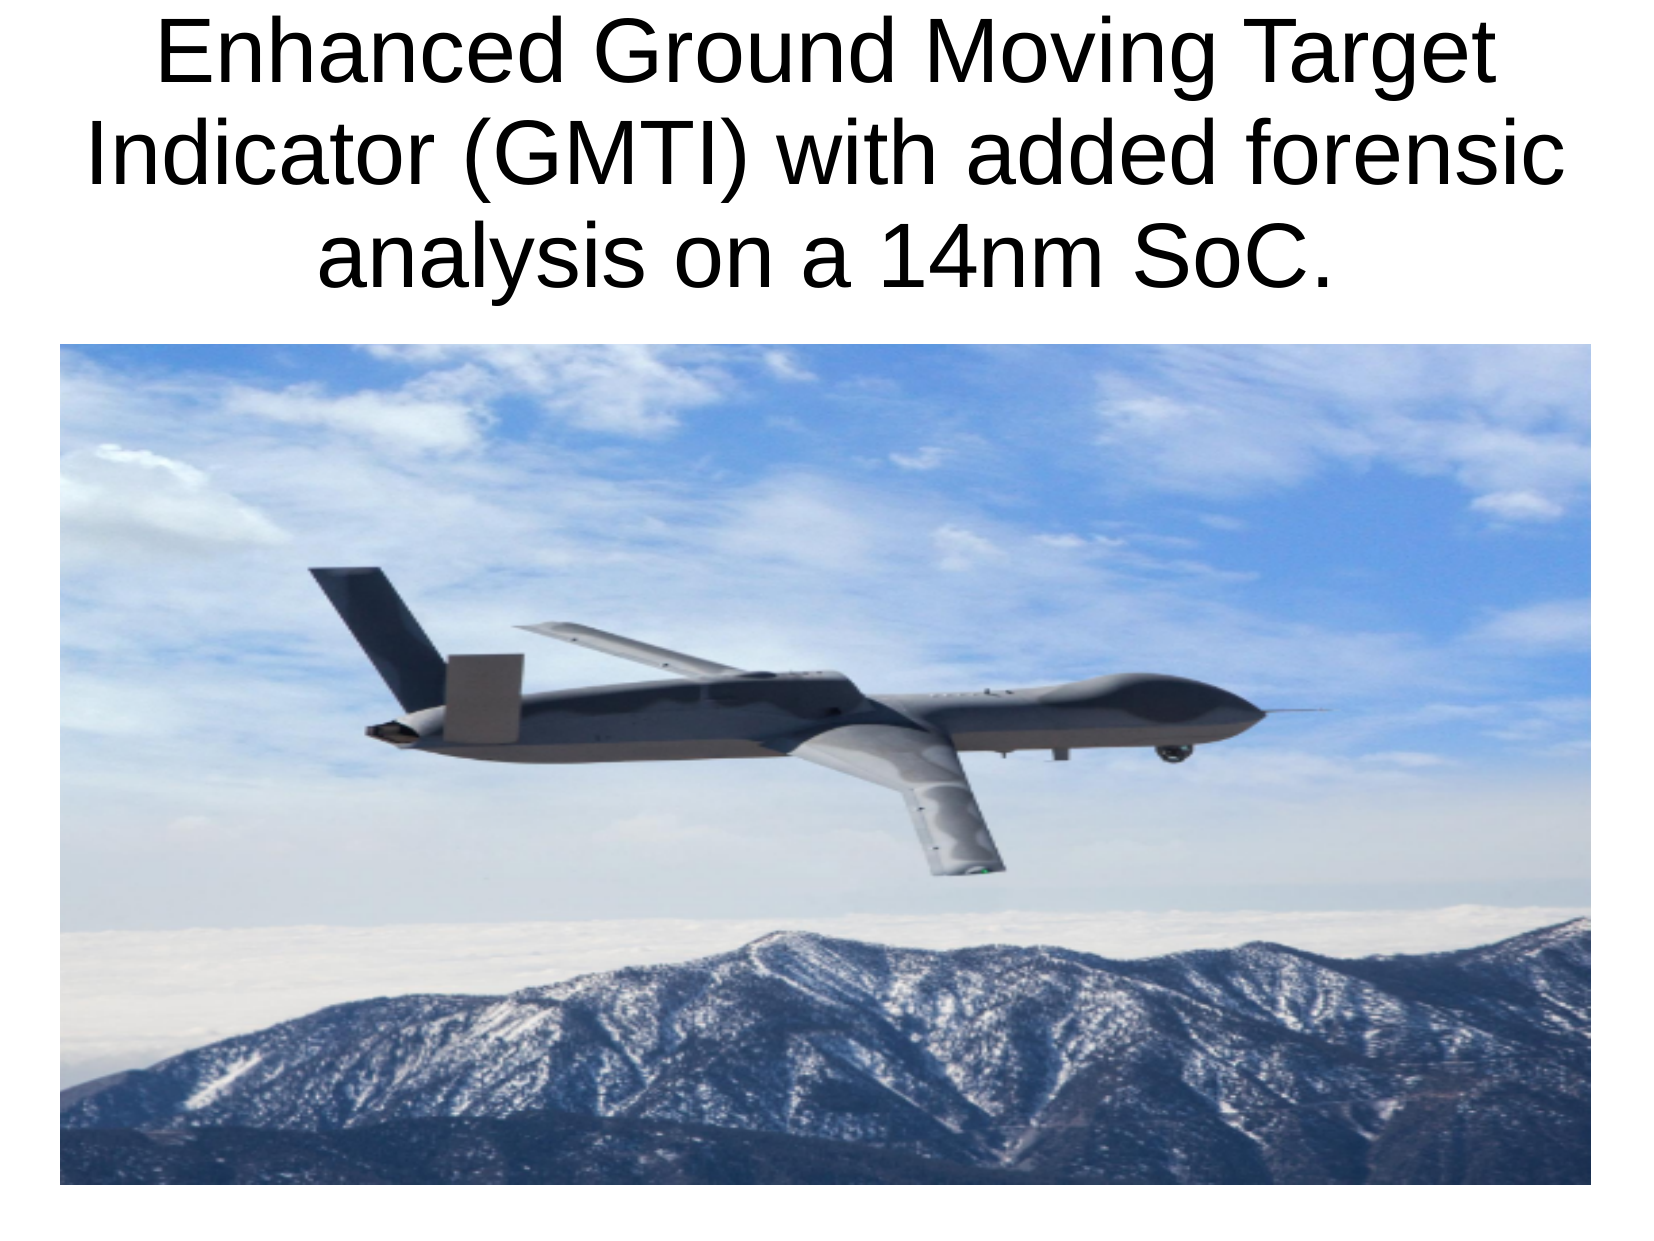

# Enhanced Ground Moving Target Indicator (GMTI) with added forensic analysis on a 14nm SoC.